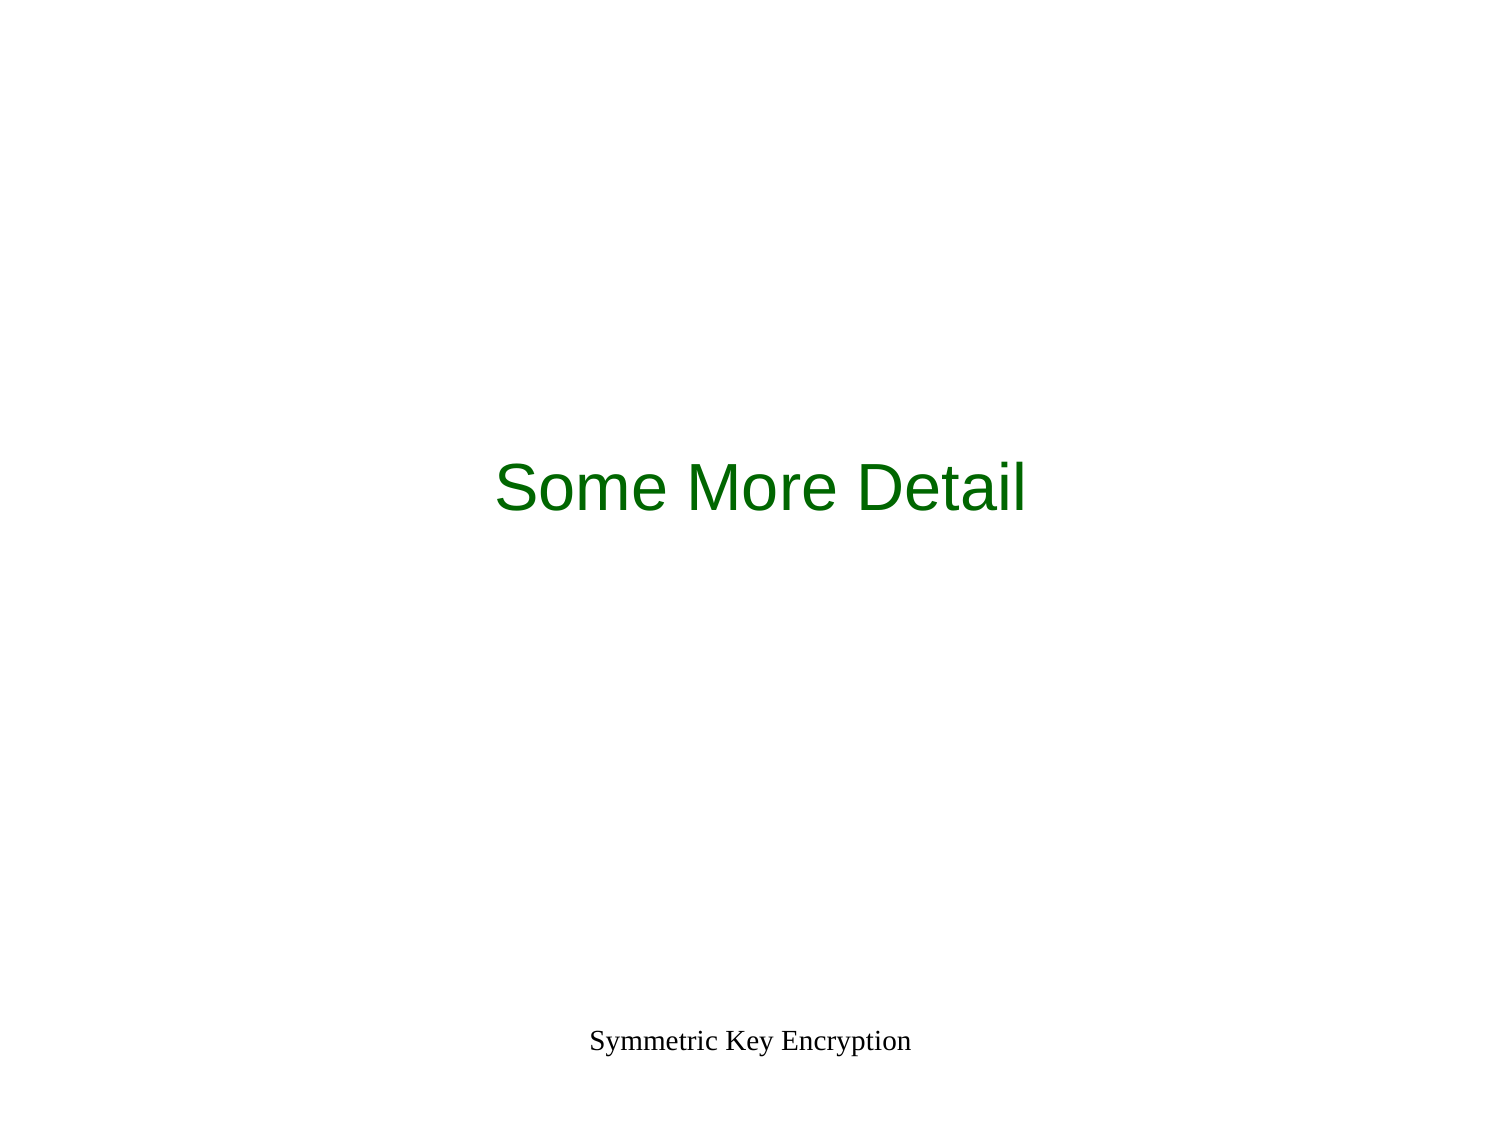

# Some More Detail
Symmetric Key Encryption